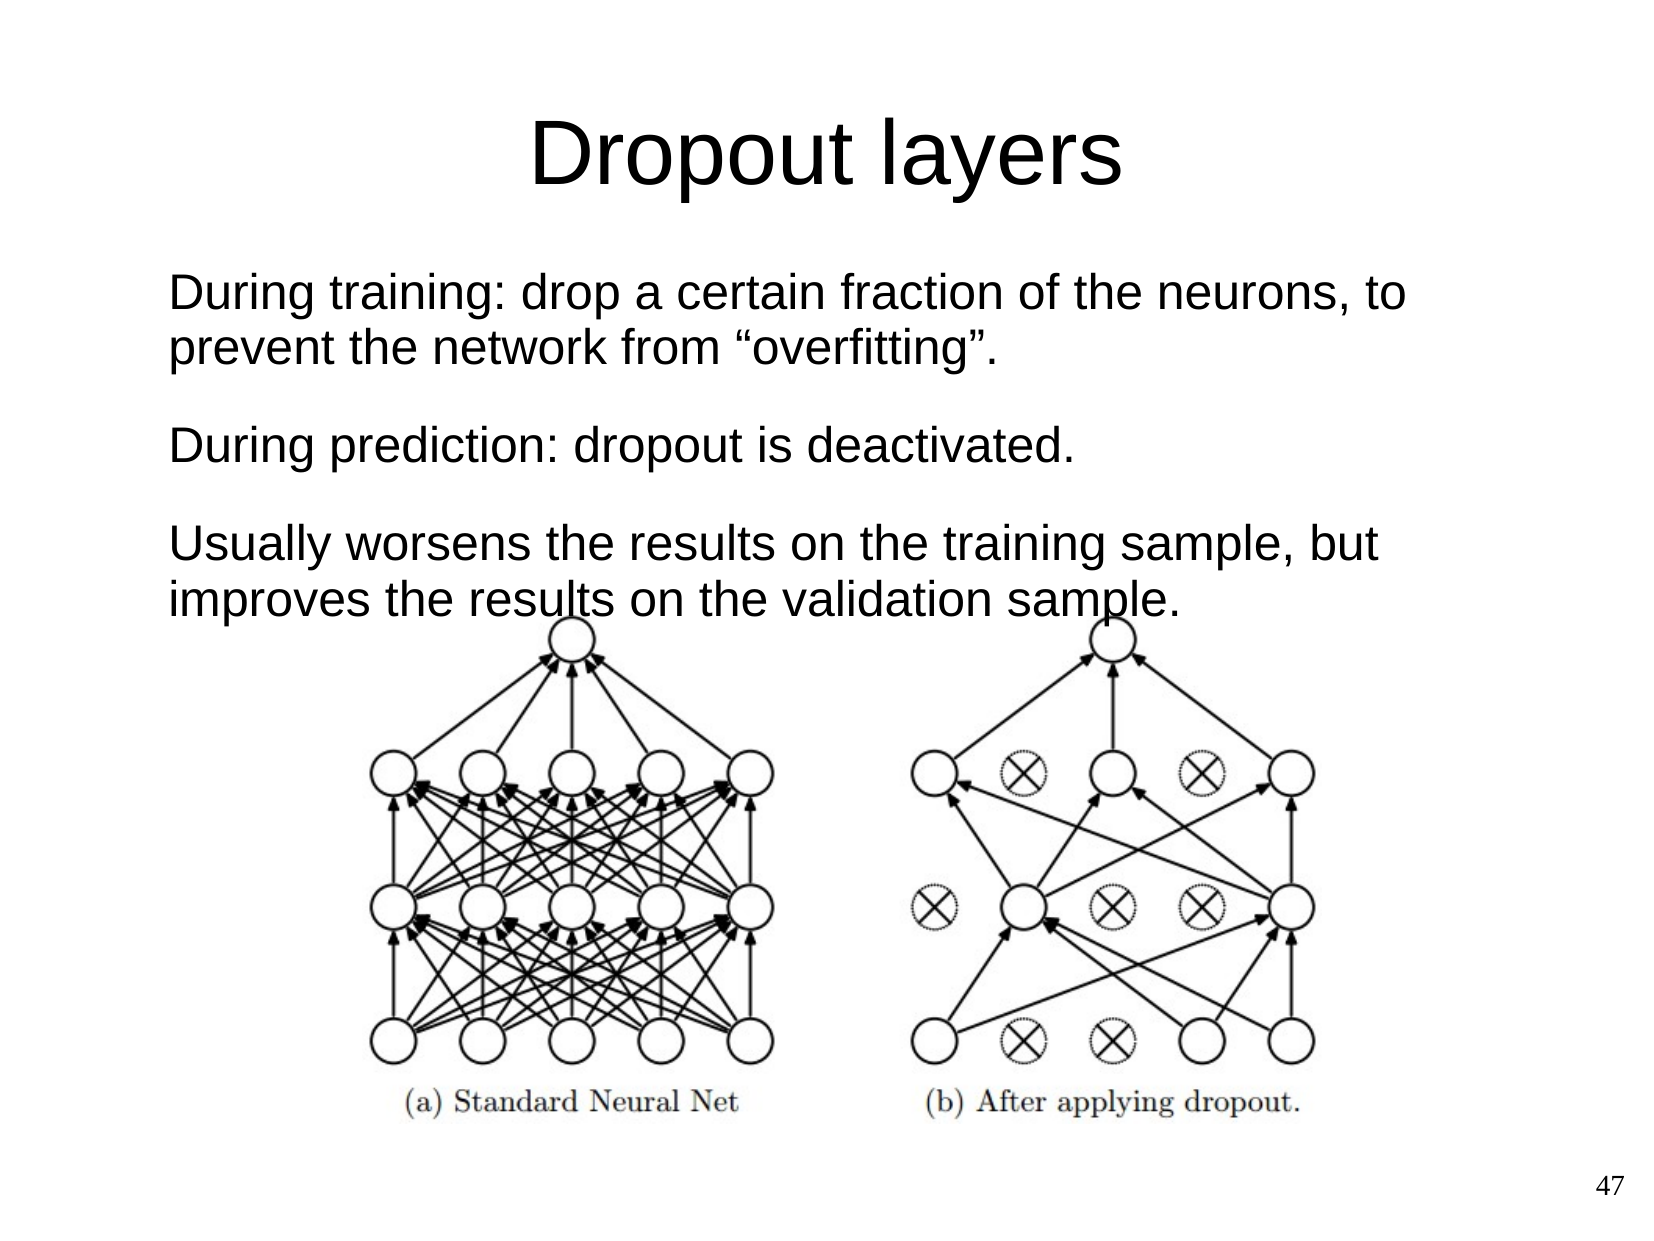

# Dropout layers
During training: drop a certain fraction of the neurons, to prevent the network from “overfitting”.
During prediction: dropout is deactivated.
Usually worsens the results on the training sample, but improves the results on the validation sample.
47